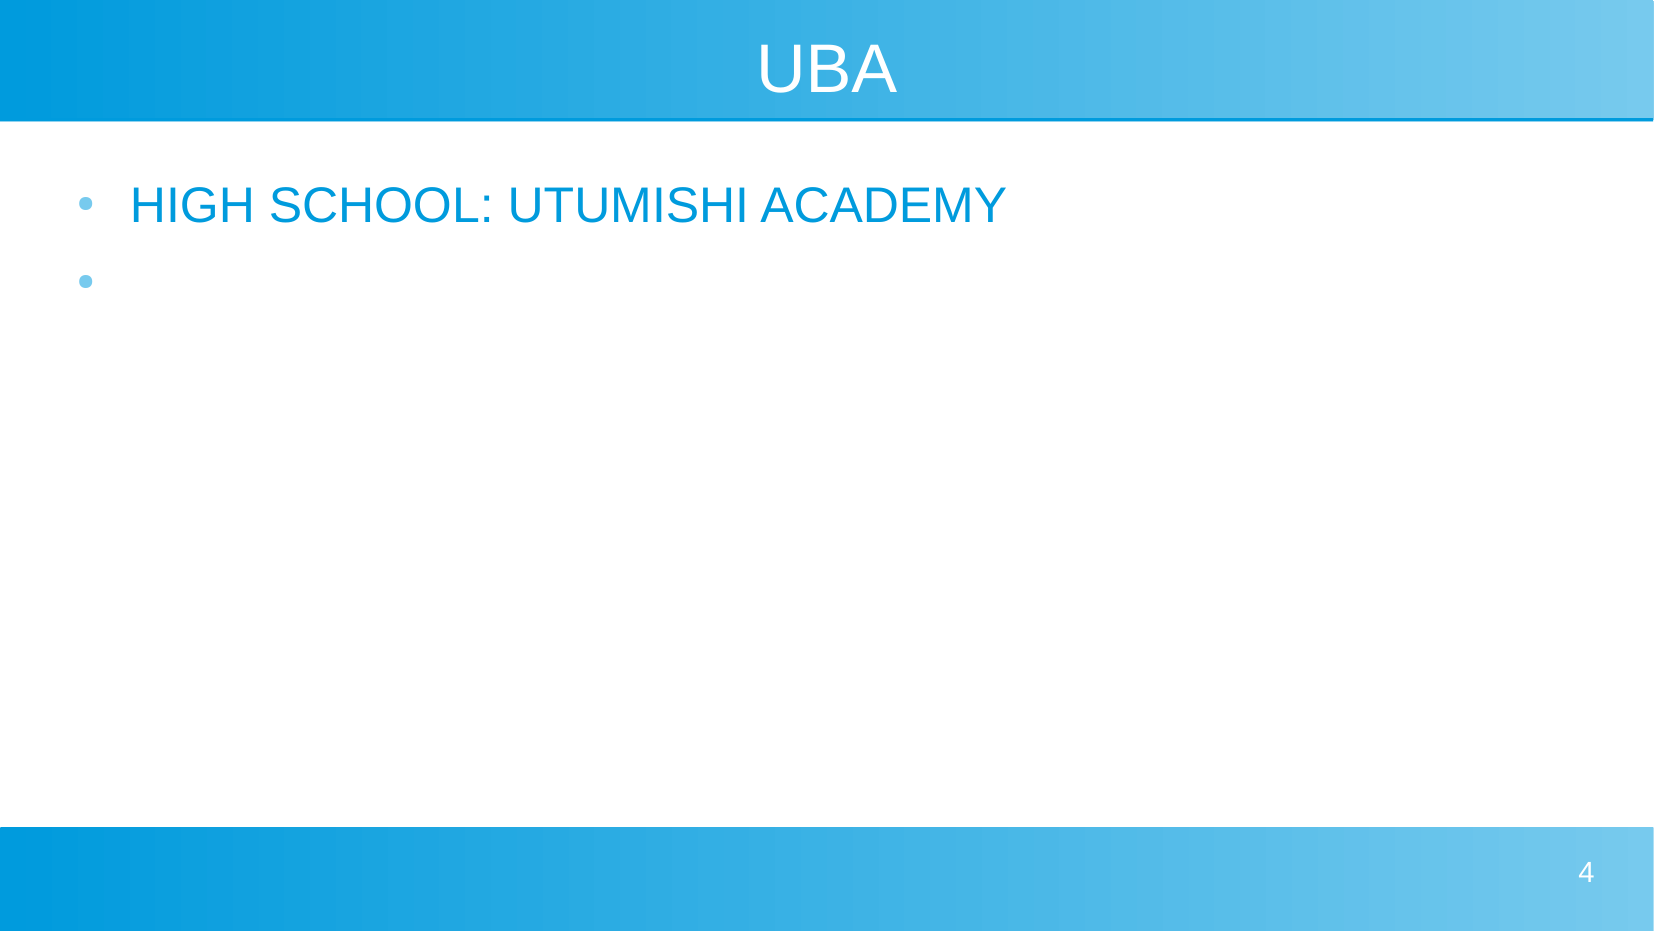

# UBA
HIGH SCHOOL: UTUMISHI ACADEMY
4